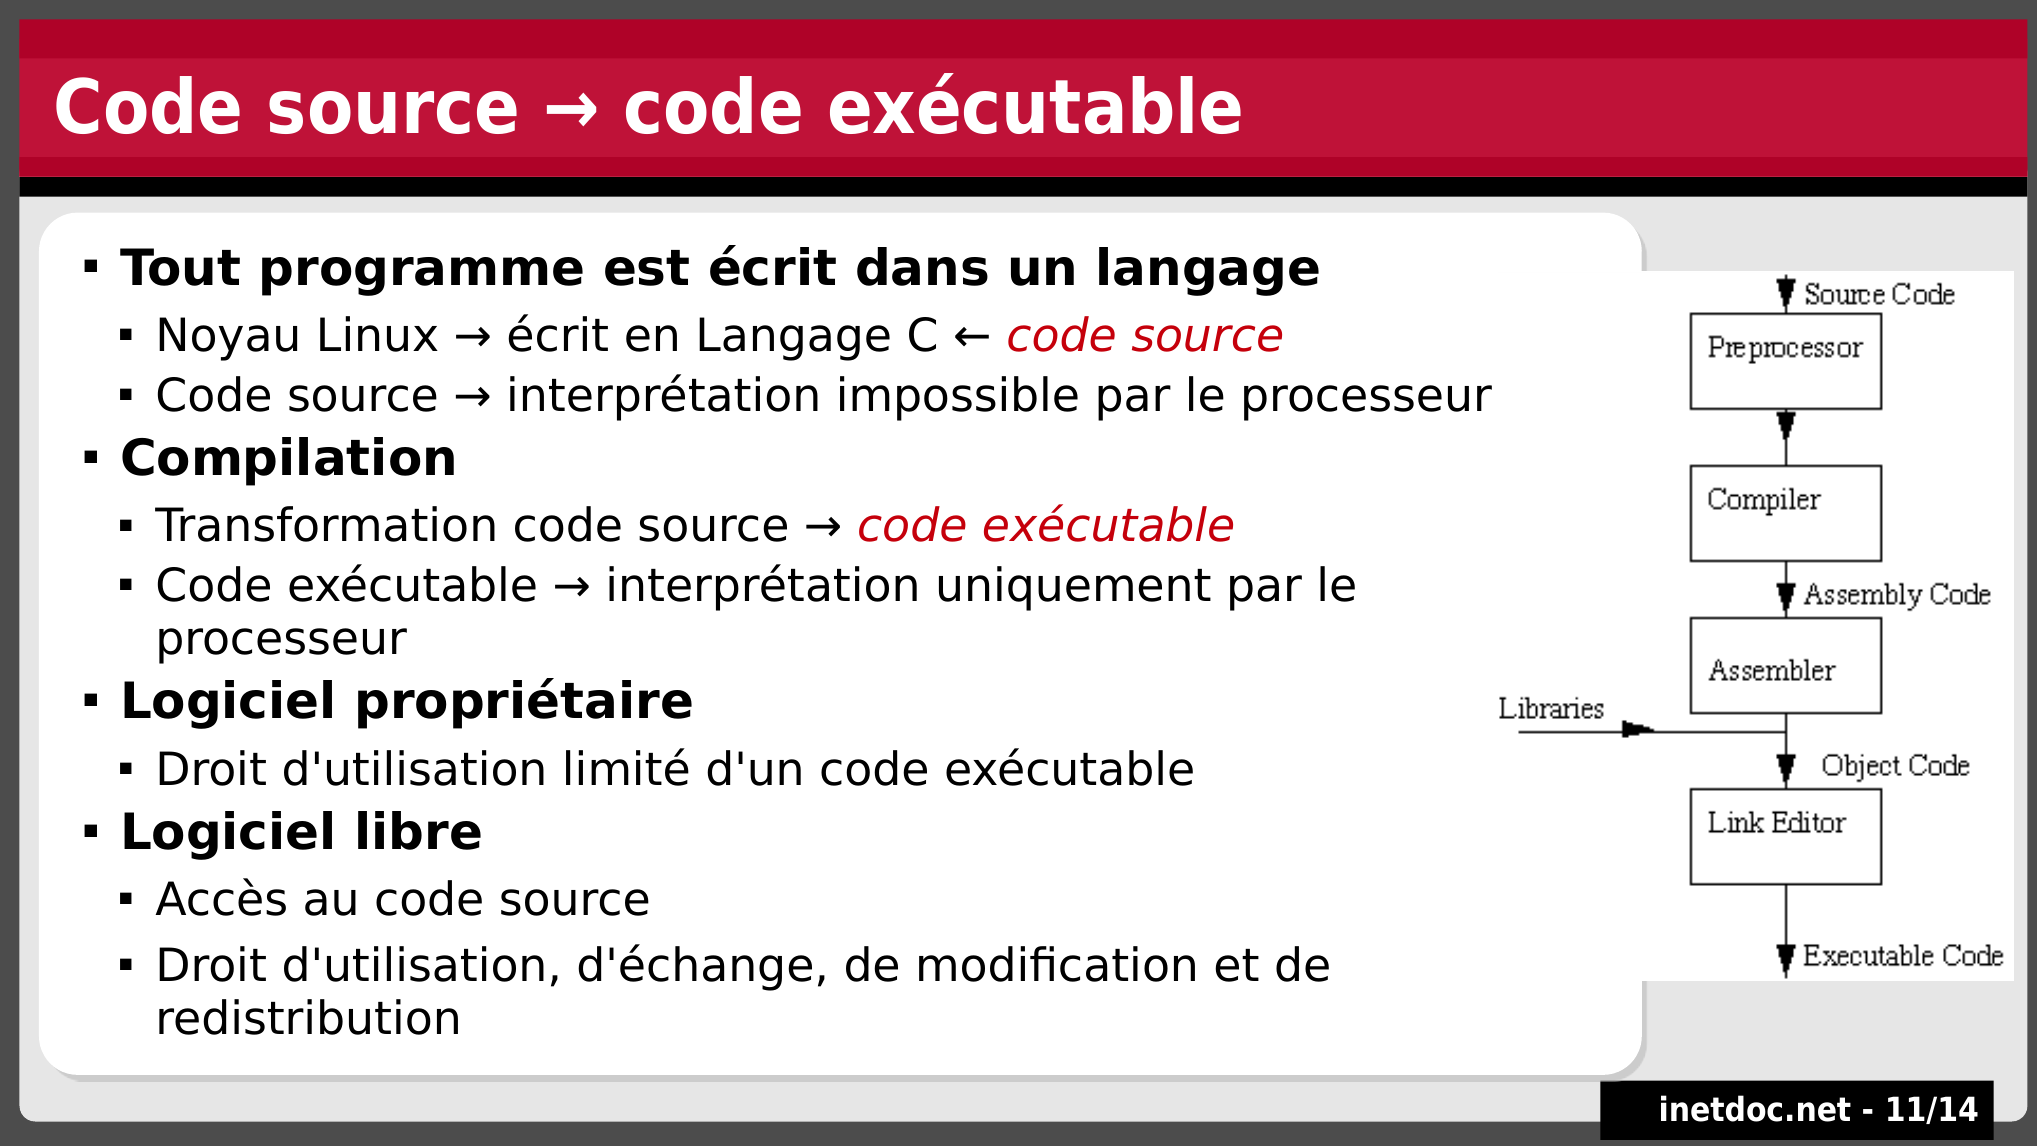

Code source → code exécutable
Tout programme est écrit dans un langage
Noyau Linux → écrit en Langage C ← code source
Code source → interprétation impossible par le processeur
Compilation
Transformation code source → code exécutable
Code exécutable → interprétation uniquement par le processeur
Logiciel propriétaire
Droit d'utilisation limité d'un code exécutable
Logiciel libre
Accès au code source
Droit d'utilisation, d'échange, de modification et de redistribution
inetdoc.net - /14